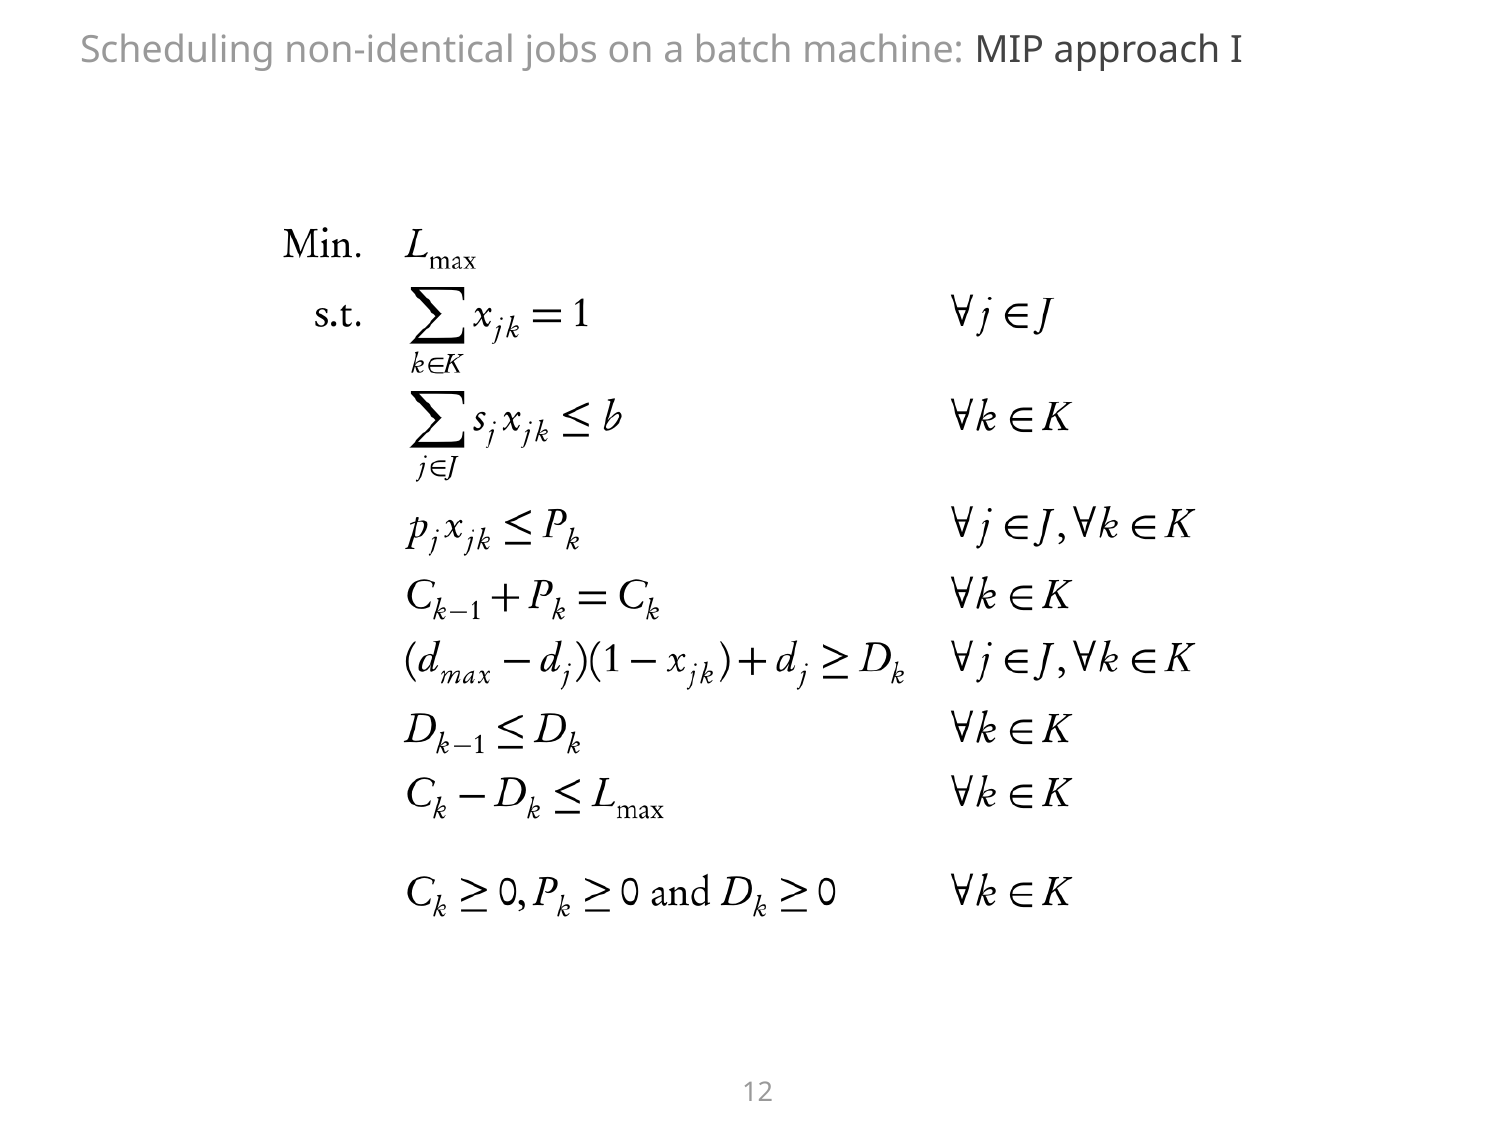

# Scheduling non-identical jobs on a batch machine: MIP approach I